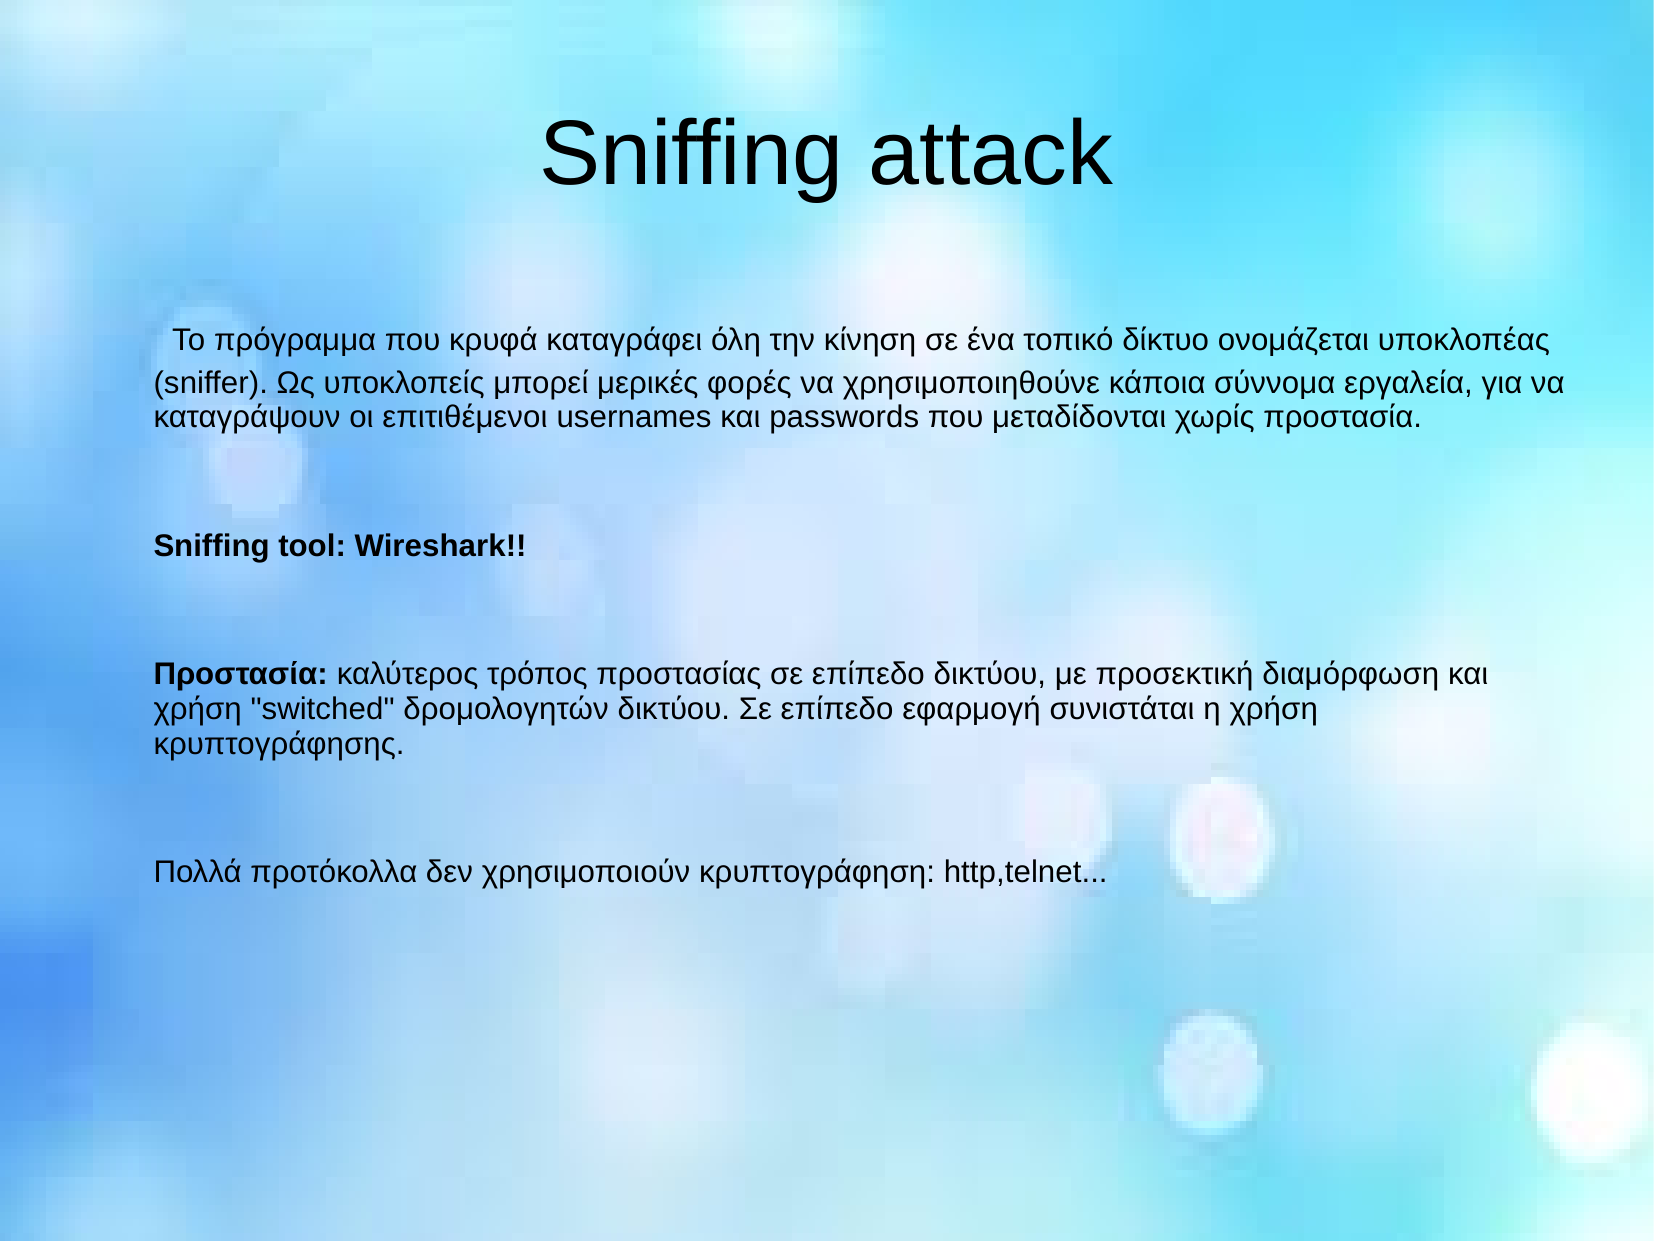

# Sniffing attack
 Το πρόγραμμα που κρυφά καταγράφει όλη την κίνηση σε ένα τοπικό δίκτυο ονομάζεται υποκλοπέας (sniffer). Ως υποκλοπείς μπορεί μερικές φορές να χρησιμοποιηθούνε κάποια σύννομα εργαλεία, για να καταγράψουν οι επιτιθέμενοι usernames και passwords που μεταδίδονται χωρίς προστασία.
Sniffing tool: Wireshark!!
Προστασία: καλύτερος τρόπος προστασίας σε επίπεδο δικτύου, με προσεκτική διαμόρφωση και χρήση "switched" δρομολογητών δικτύου. Σε επίπεδο εφαρμογή συνιστάται η χρήση κρυπτογράφησης.
Πολλά προτόκολλα δεν χρησιμοποιούν κρυπτογράφηση: http,telnet...